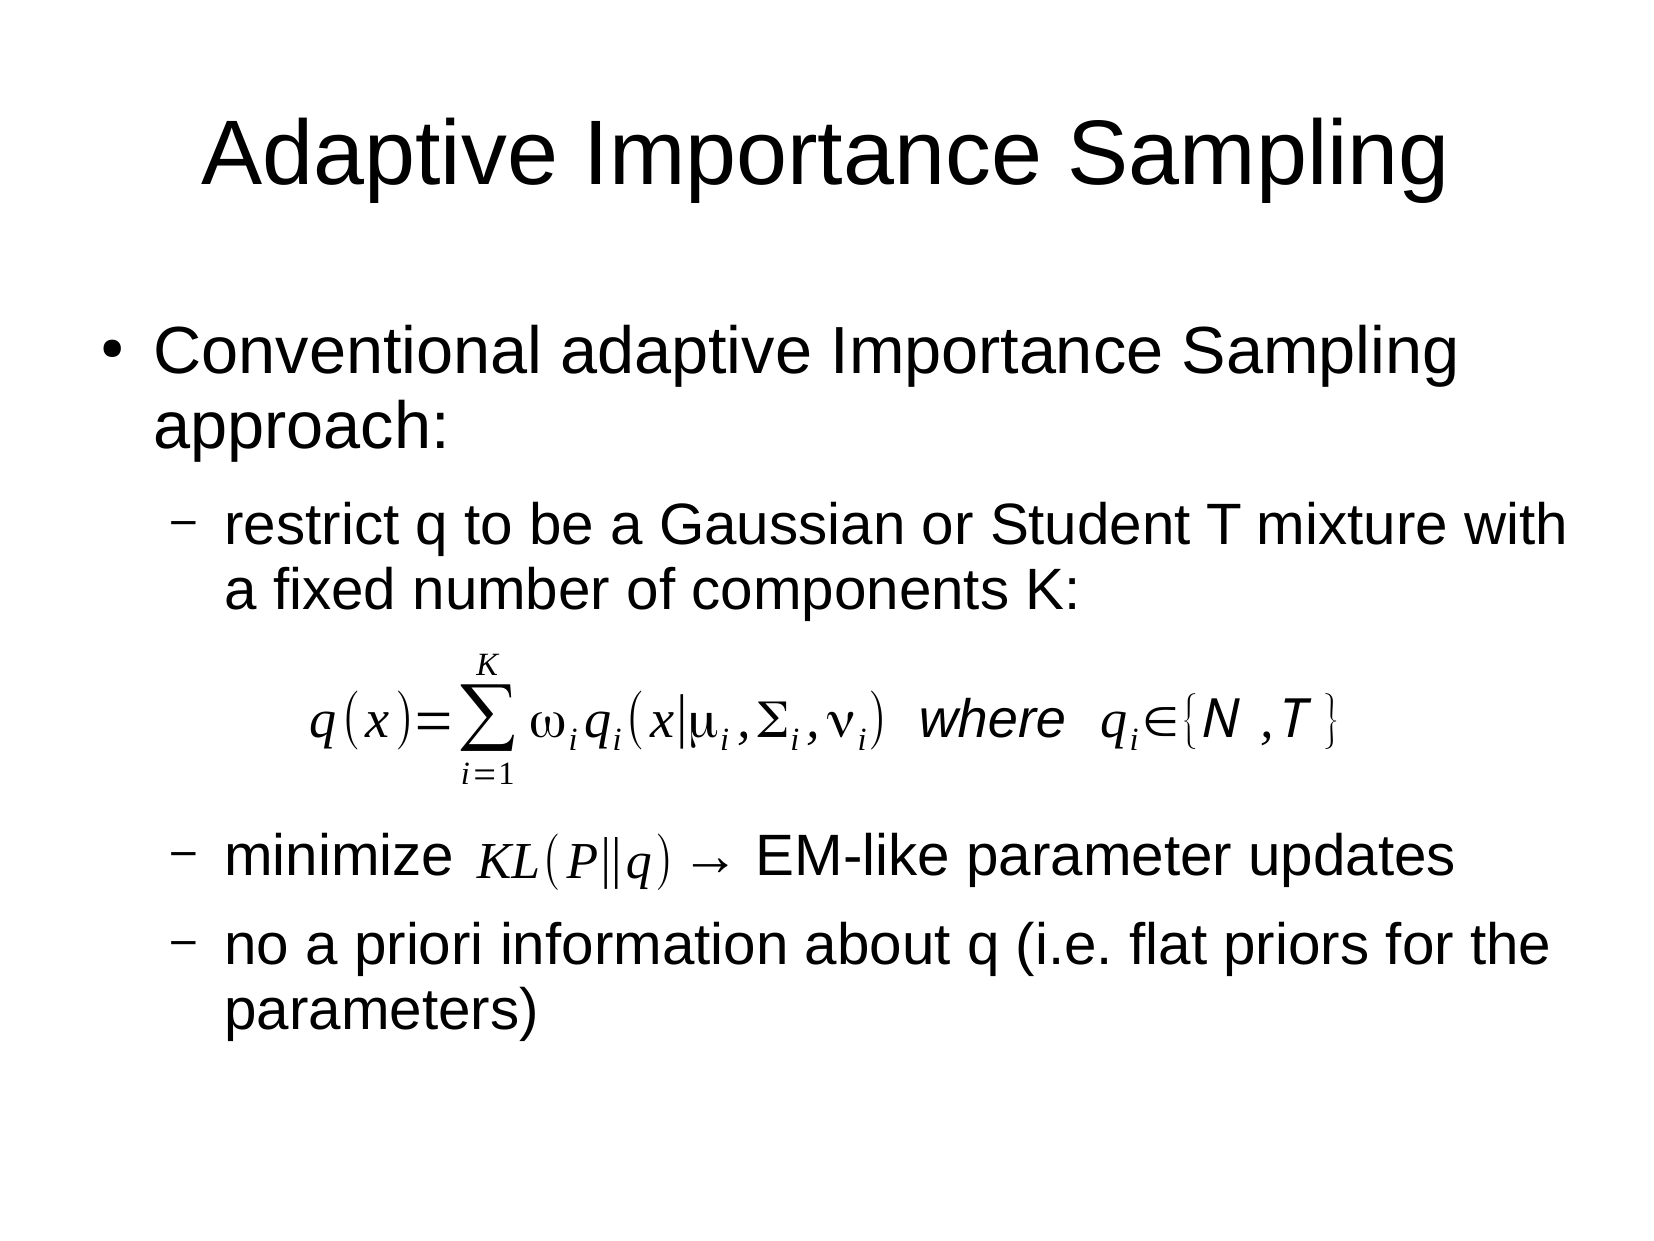

# Adaptive Importance Sampling
Conventional adaptive Importance Sampling approach:
restrict q to be a Gaussian or Student T mixture with a fixed number of components K:
minimize → EM-like parameter updates
no a priori information about q (i.e. flat priors for the parameters)